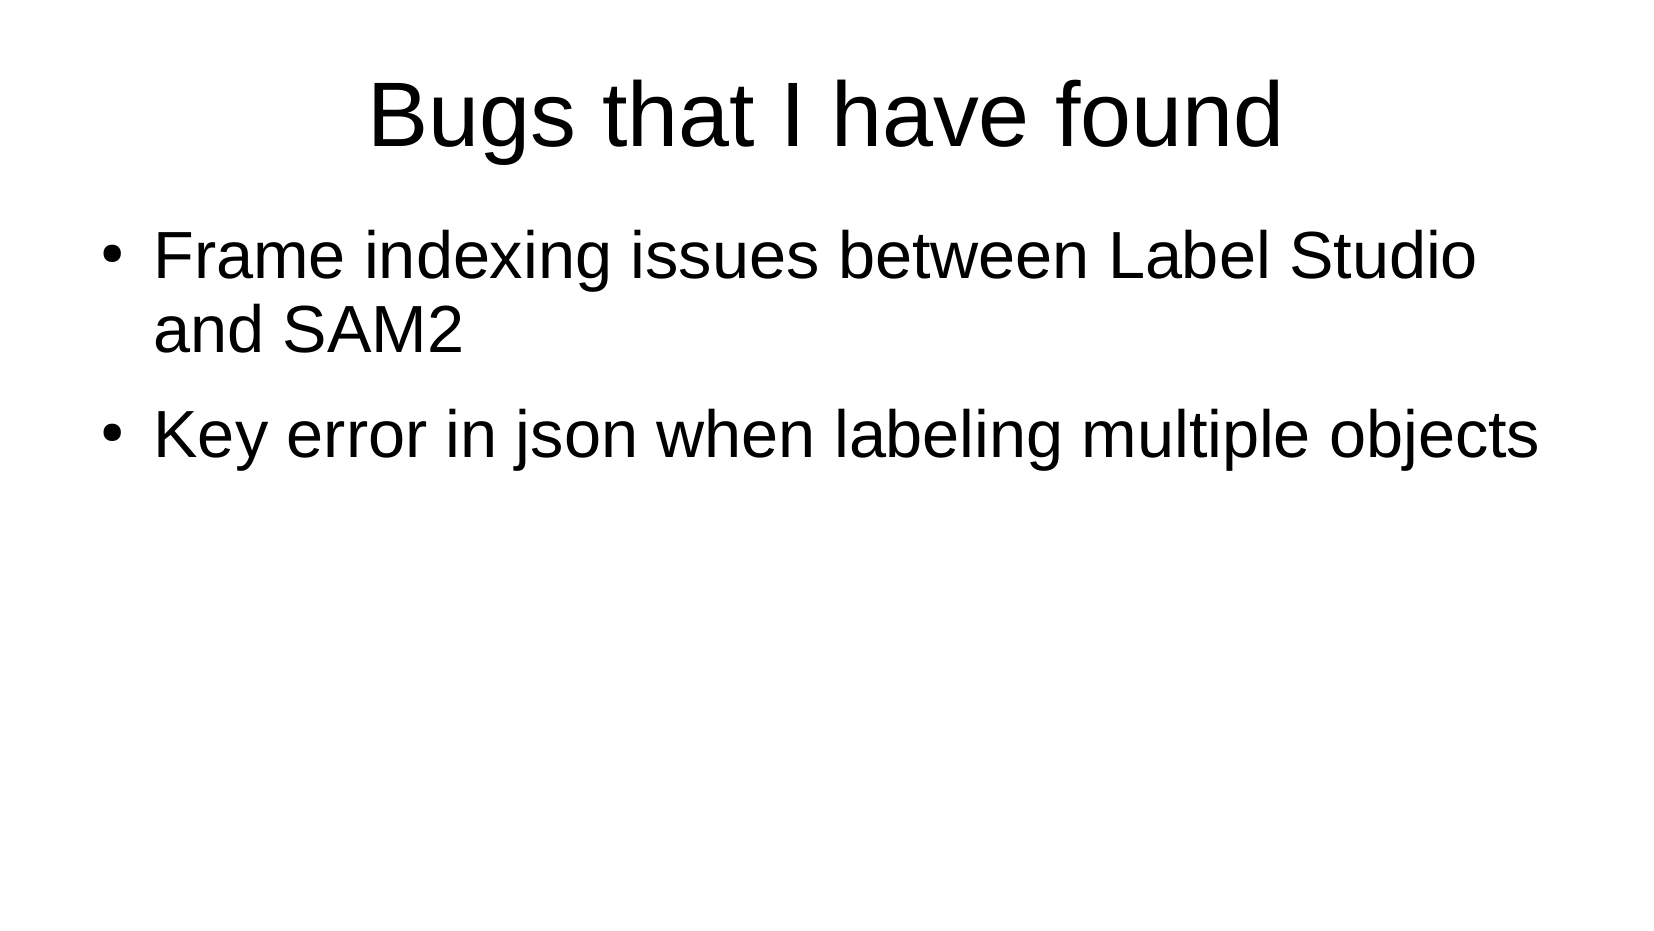

# Bugs that I have found
Frame indexing issues between Label Studio and SAM2
Key error in json when labeling multiple objects